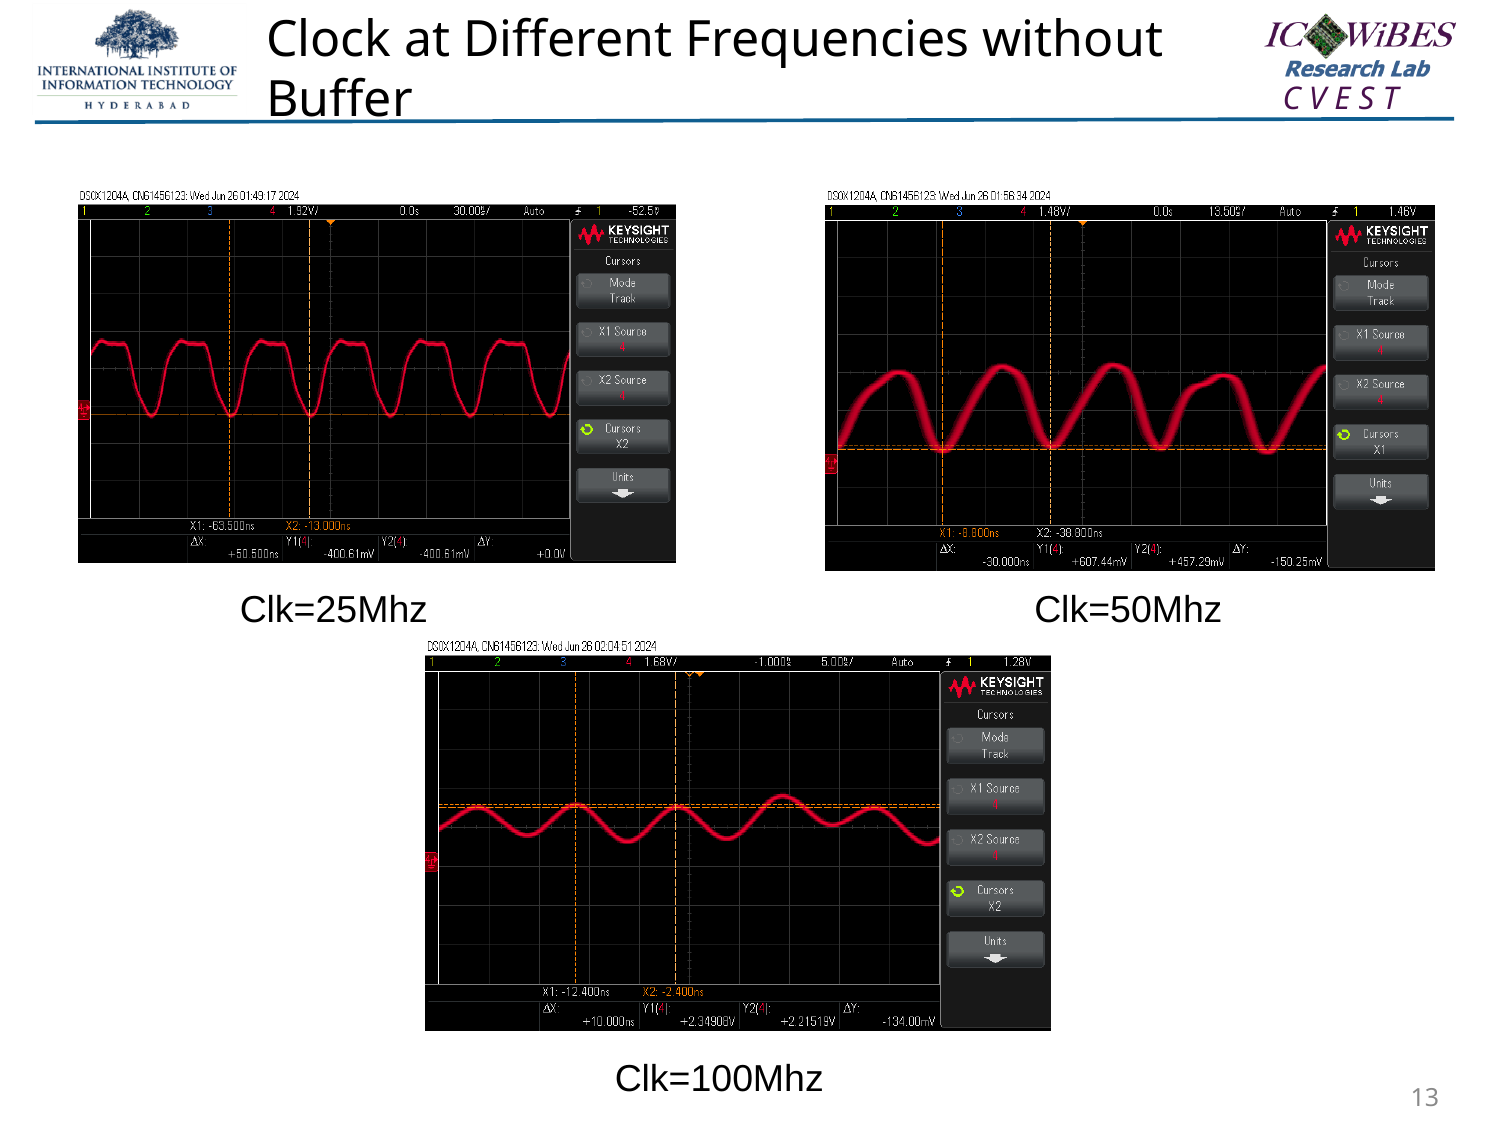

# Clock at Different Frequencies without Buffer
Clk=25Mhz
Clk=50Mhz
Clk=100Mhz